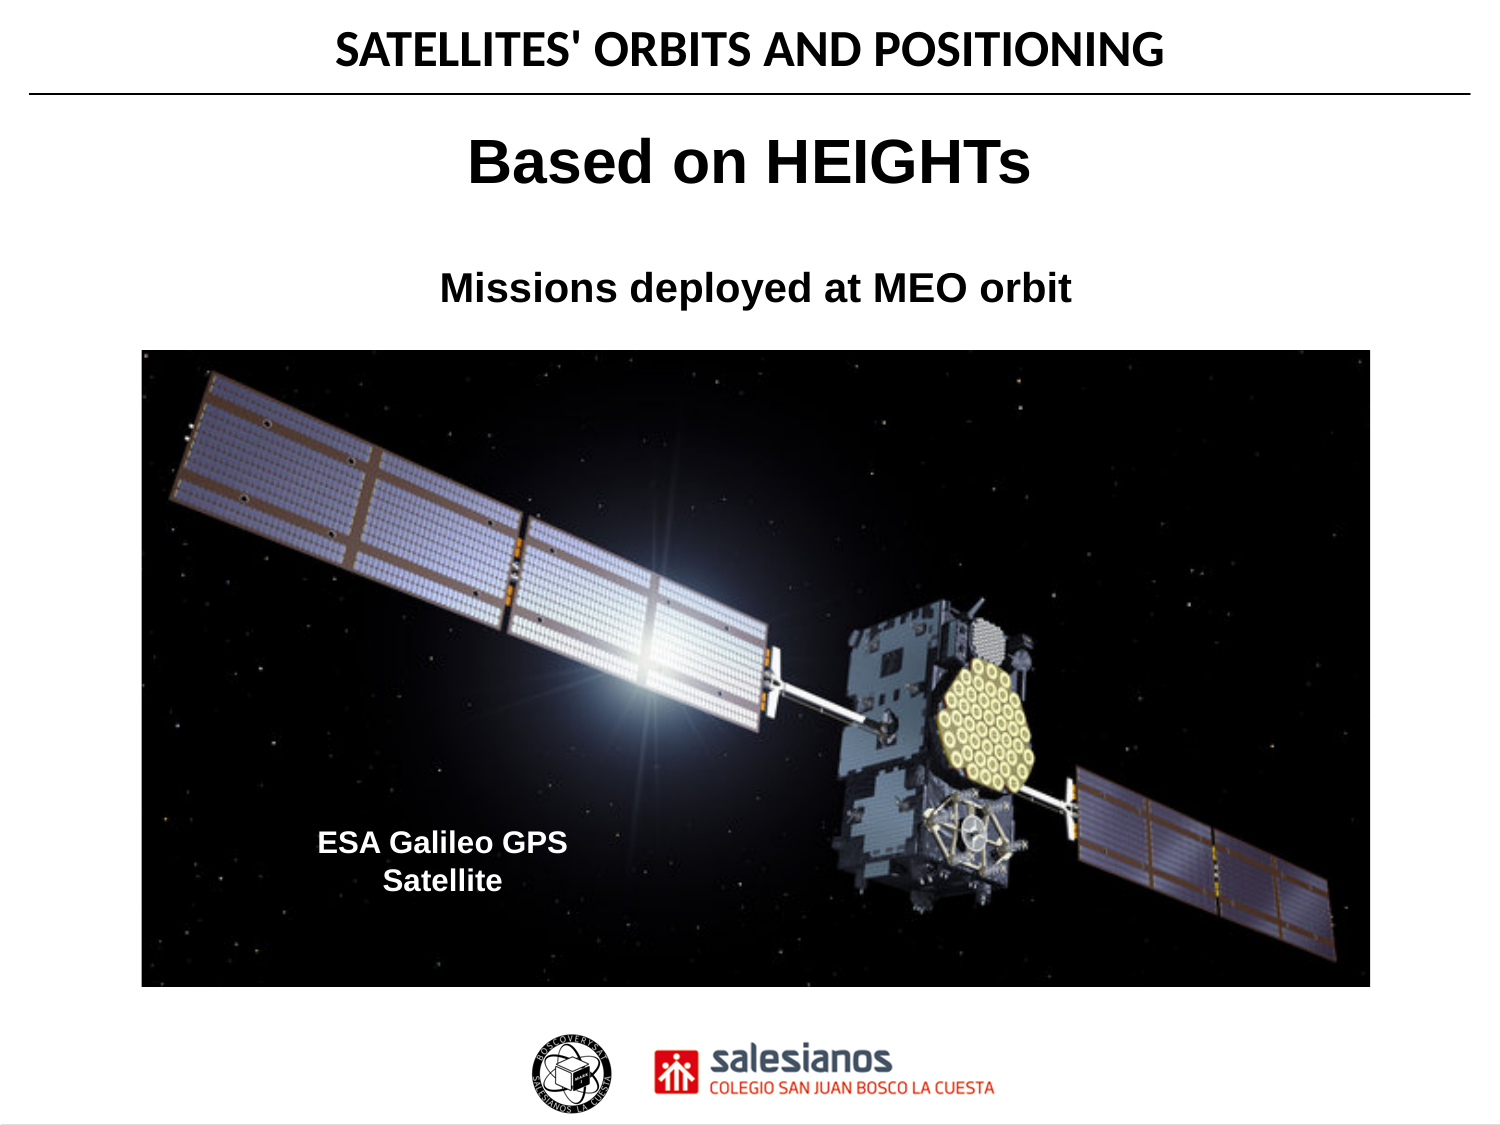

SATELLITES' ORBITS AND POSITIONING
Based on HEIGHTs
Missions deployed at MEO orbit
ESA Galileo GPS Satellite